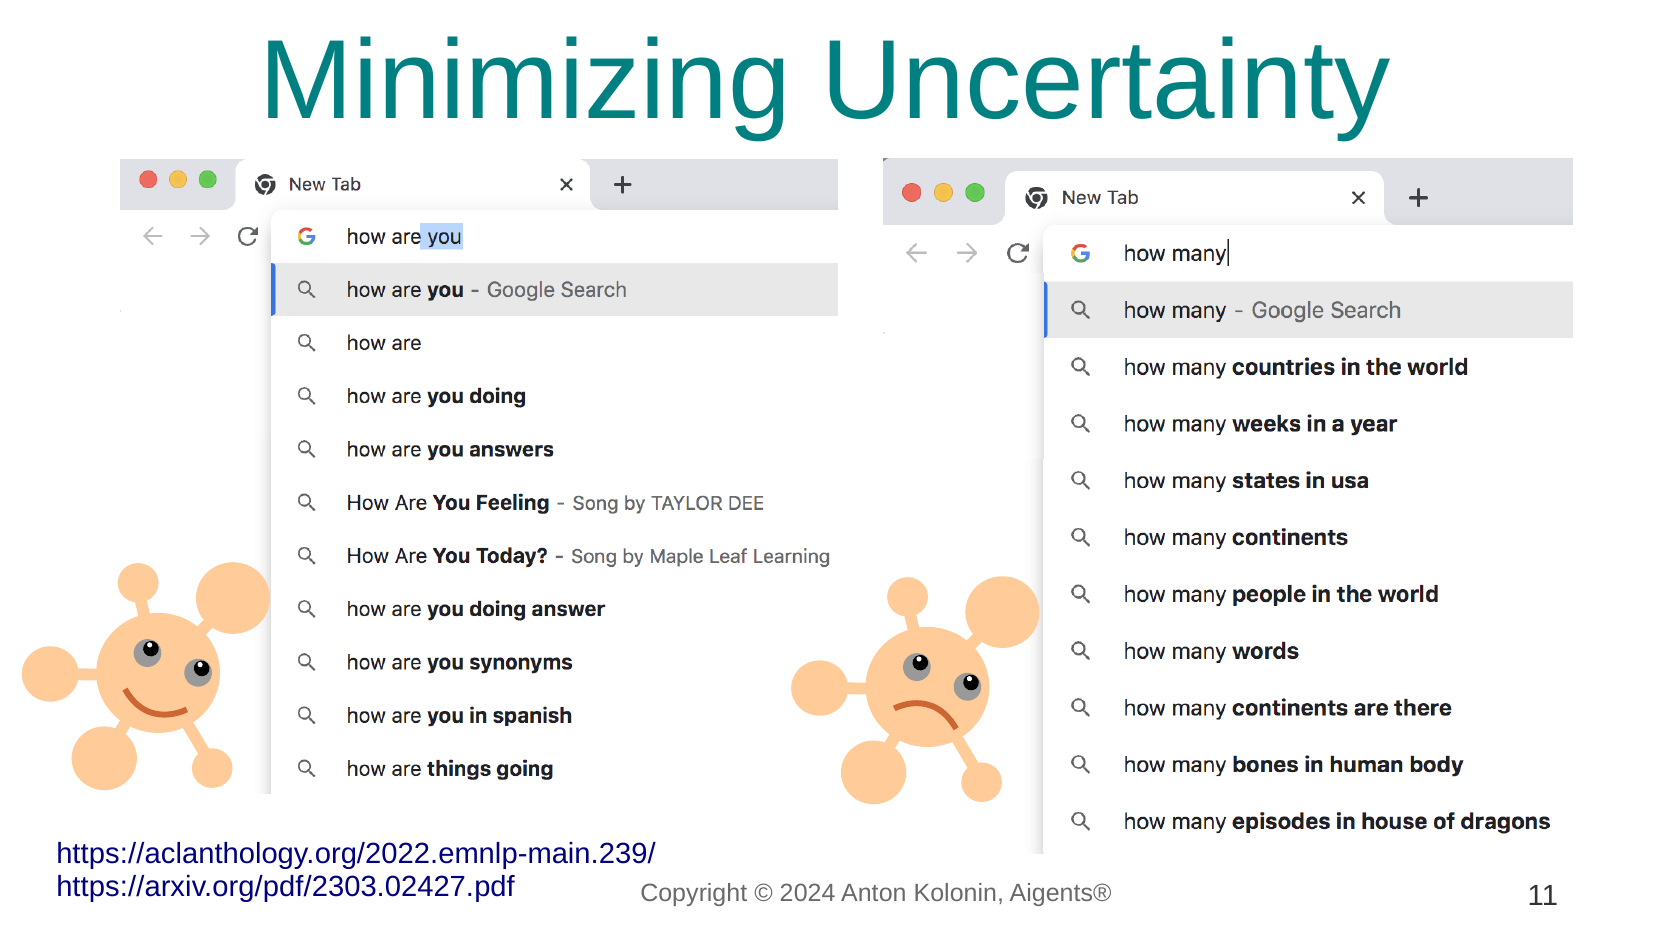

Minimizing Uncertainty
https://aclanthology.org/2022.emnlp-main.239/
https://arxiv.org/pdf/2303.02427.pdf
Copyright © 2024 Anton Kolonin, Aigents®
11